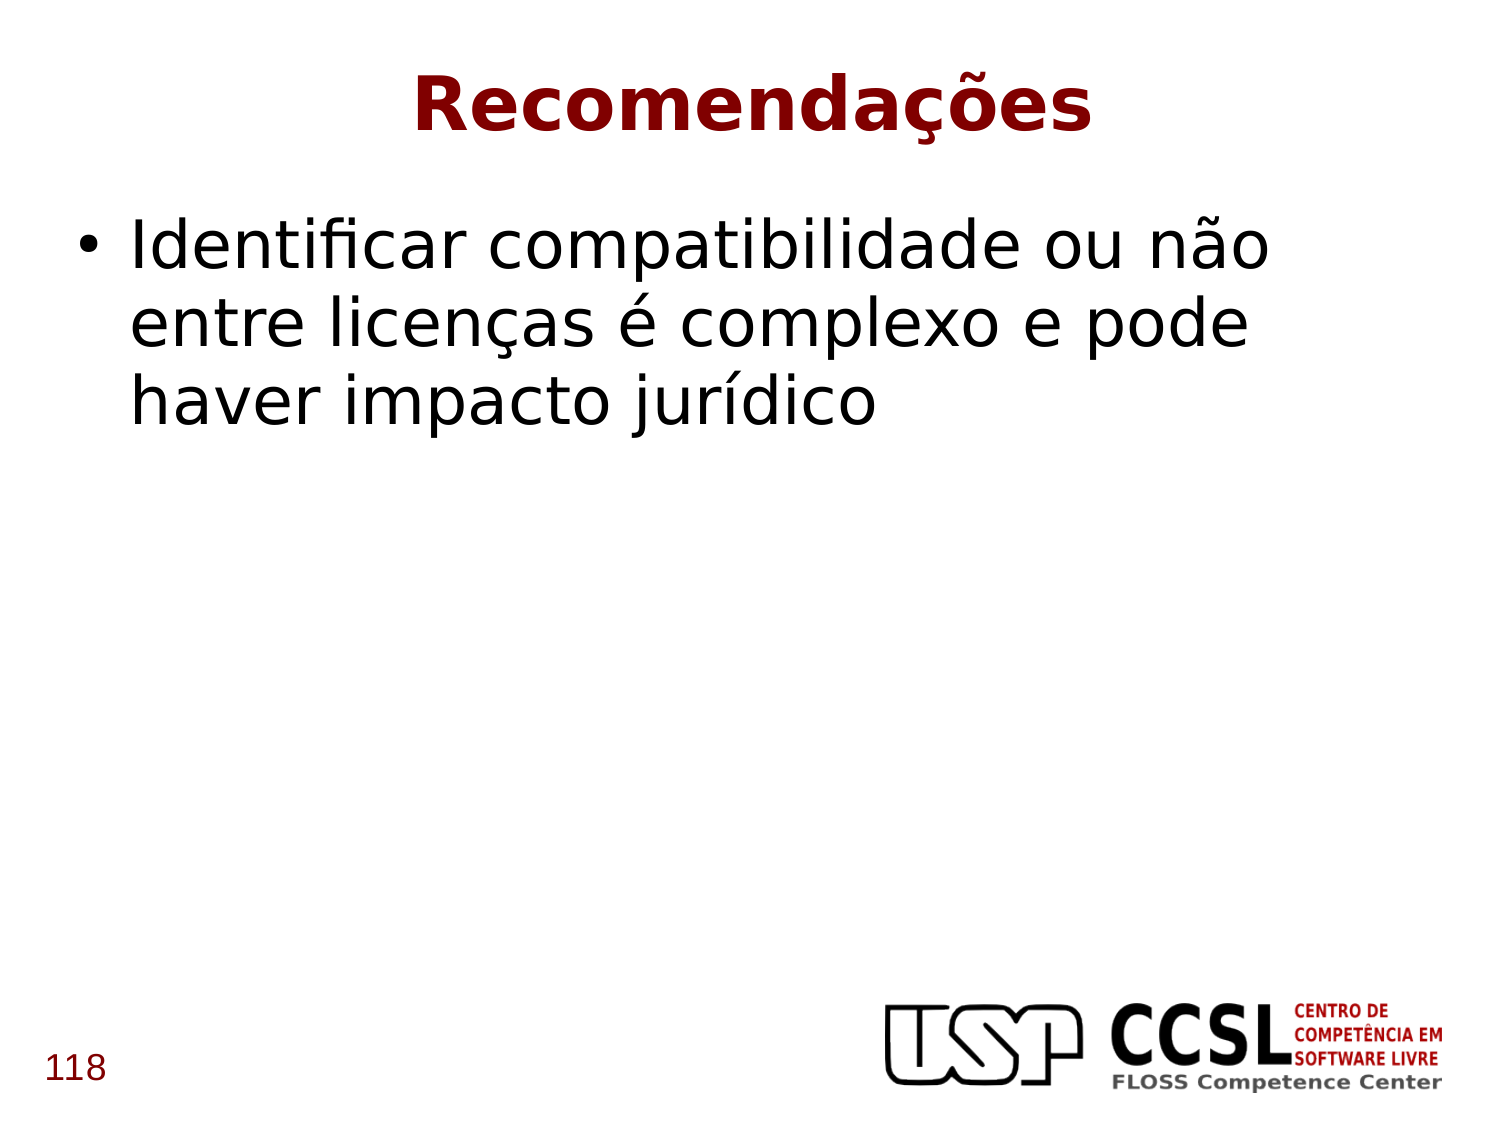

# Recomendações
Identificar compatibilidade ou não entre licenças é complexo e pode haver impacto jurídico